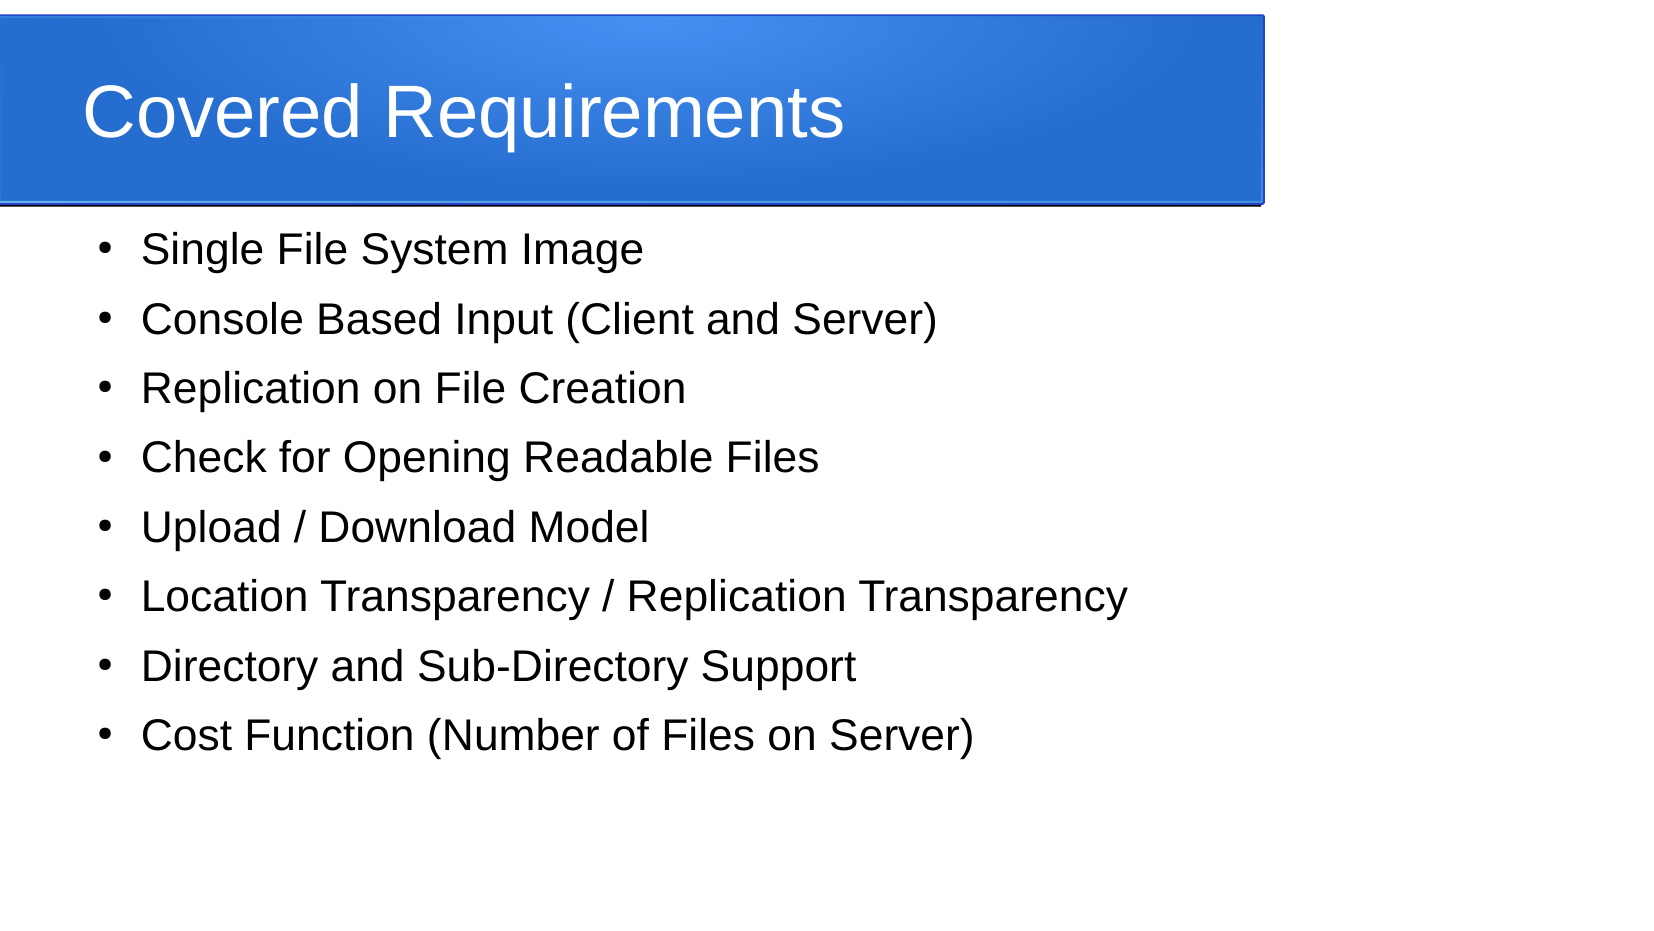

# Covered Requirements
Single File System Image
Console Based Input (Client and Server)
Replication on File Creation
Check for Opening Readable Files
Upload / Download Model
Location Transparency / Replication Transparency
Directory and Sub-Directory Support
Cost Function (Number of Files on Server)